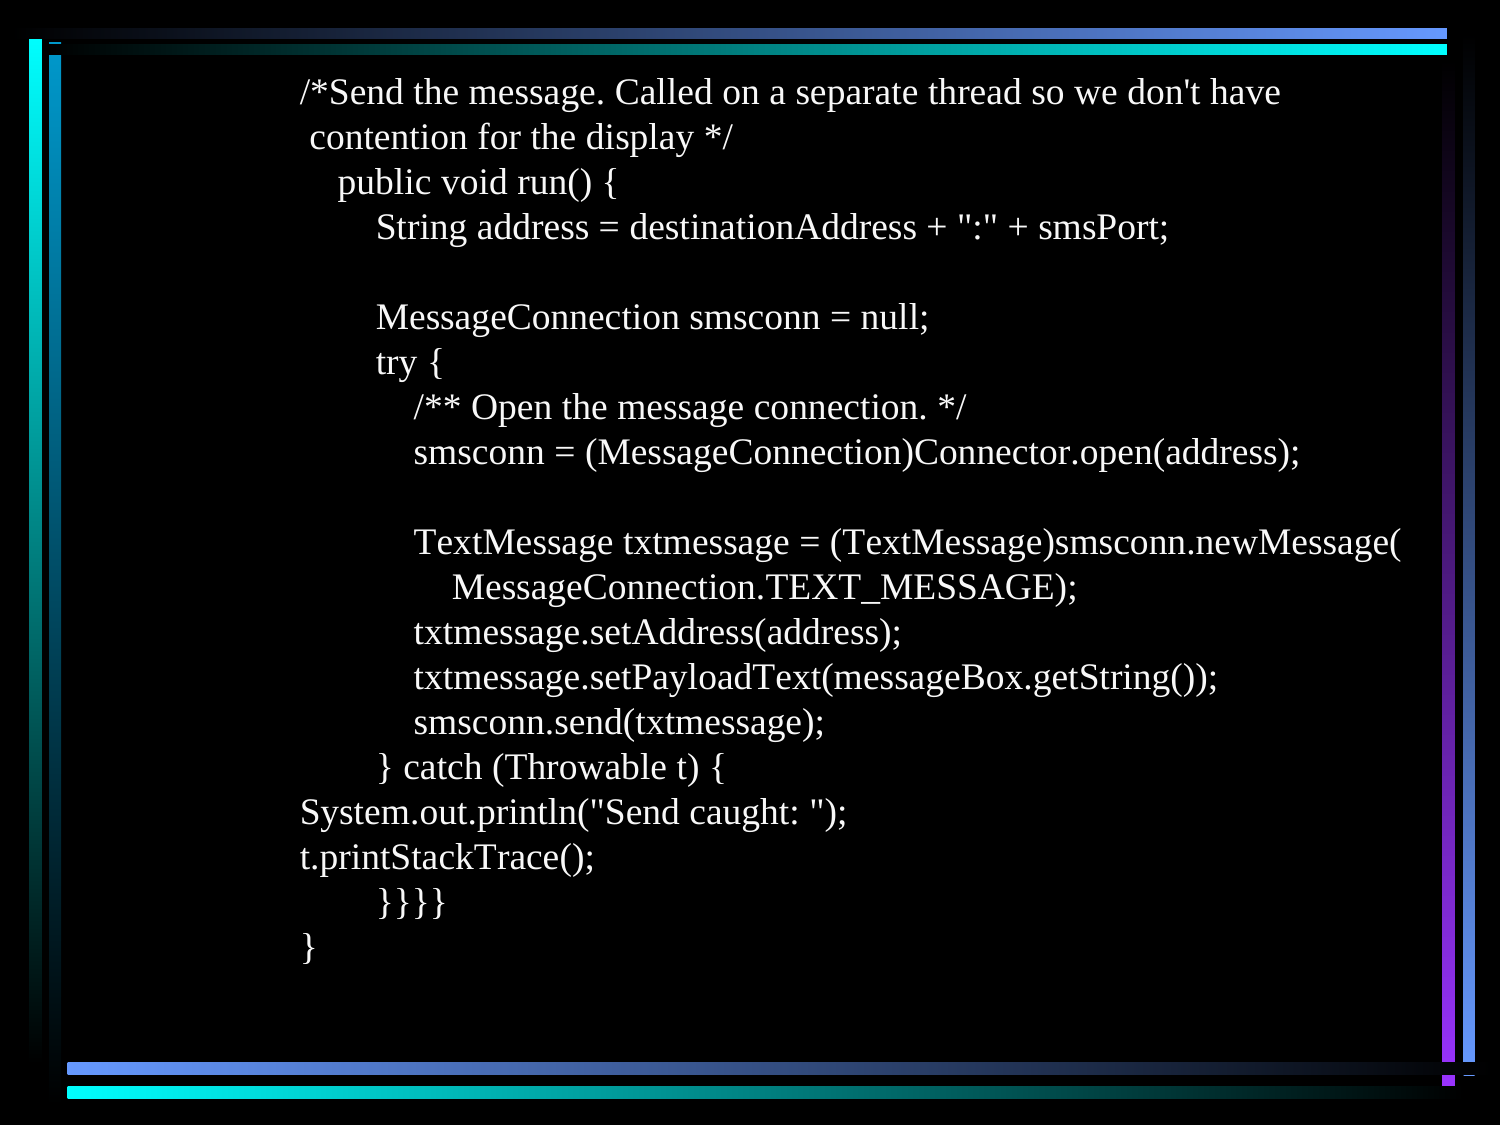

/*Send the message. Called on a separate thread so we don't have
 contention for the display */
 public void run() {
 String address = destinationAddress + ":" + smsPort;
 MessageConnection smsconn = null;
 try {
 /** Open the message connection. */
 smsconn = (MessageConnection)Connector.open(address);
 TextMessage txtmessage = (TextMessage)smsconn.newMessage(
 MessageConnection.TEXT_MESSAGE);
 txtmessage.setAddress(address);
 txtmessage.setPayloadText(messageBox.getString());
 smsconn.send(txtmessage);
 } catch (Throwable t) {
System.out.println("Send caught: ");
t.printStackTrace();
 }}}}
}